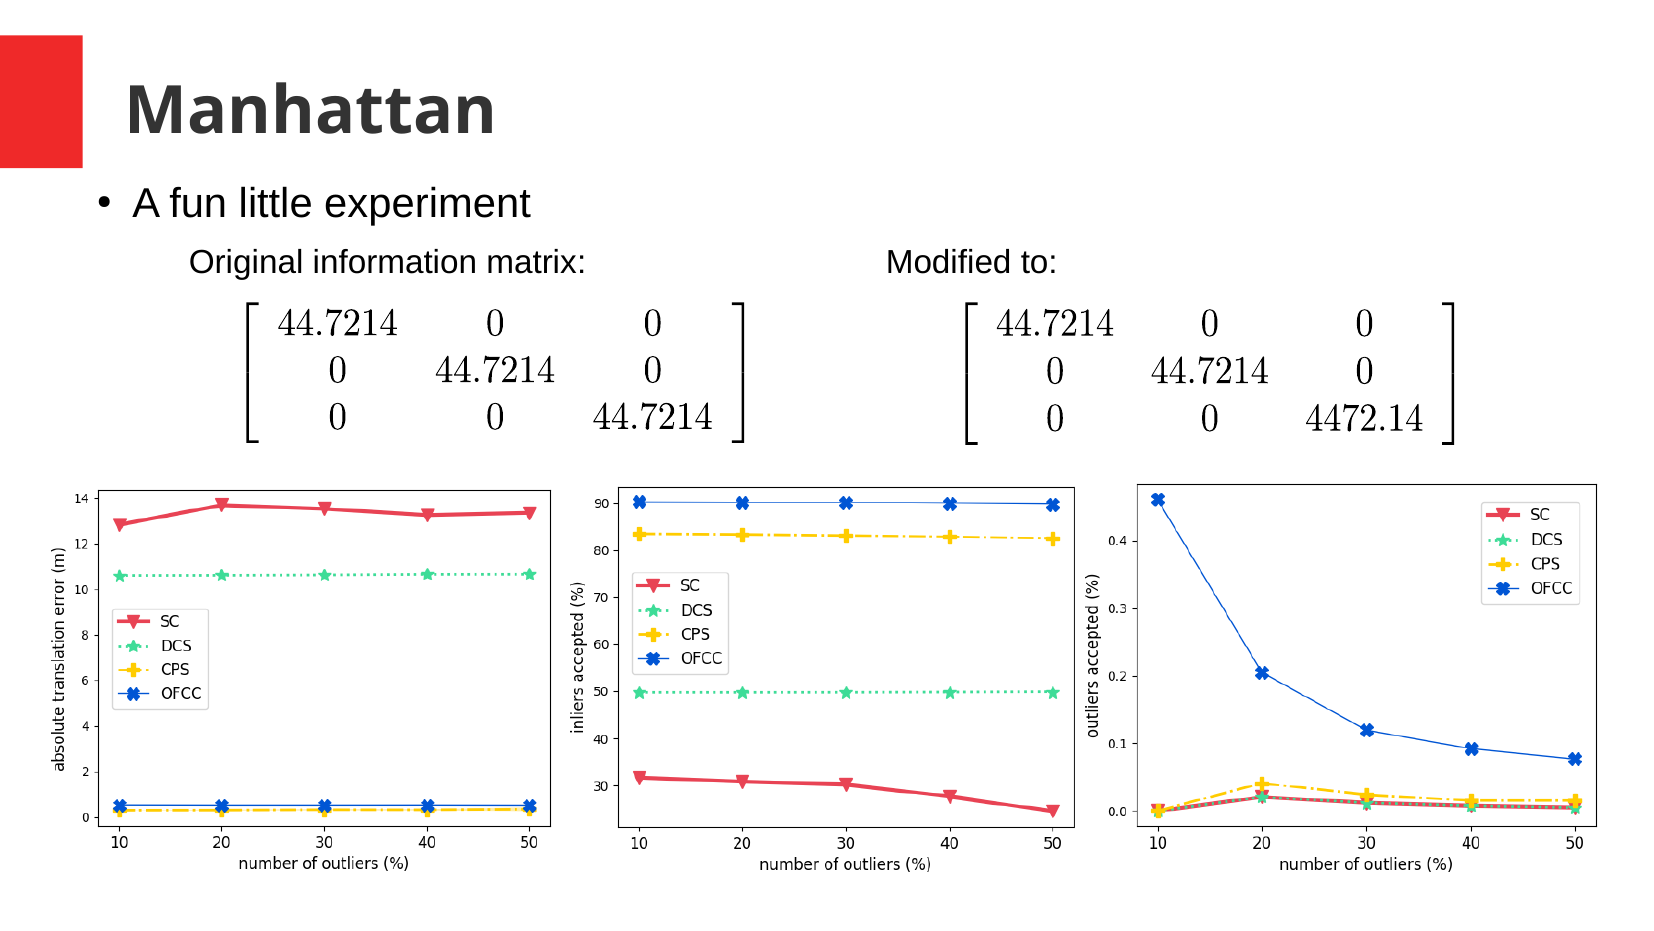

Manhattan
A fun little experiment
Original information matrix:
Modified to: